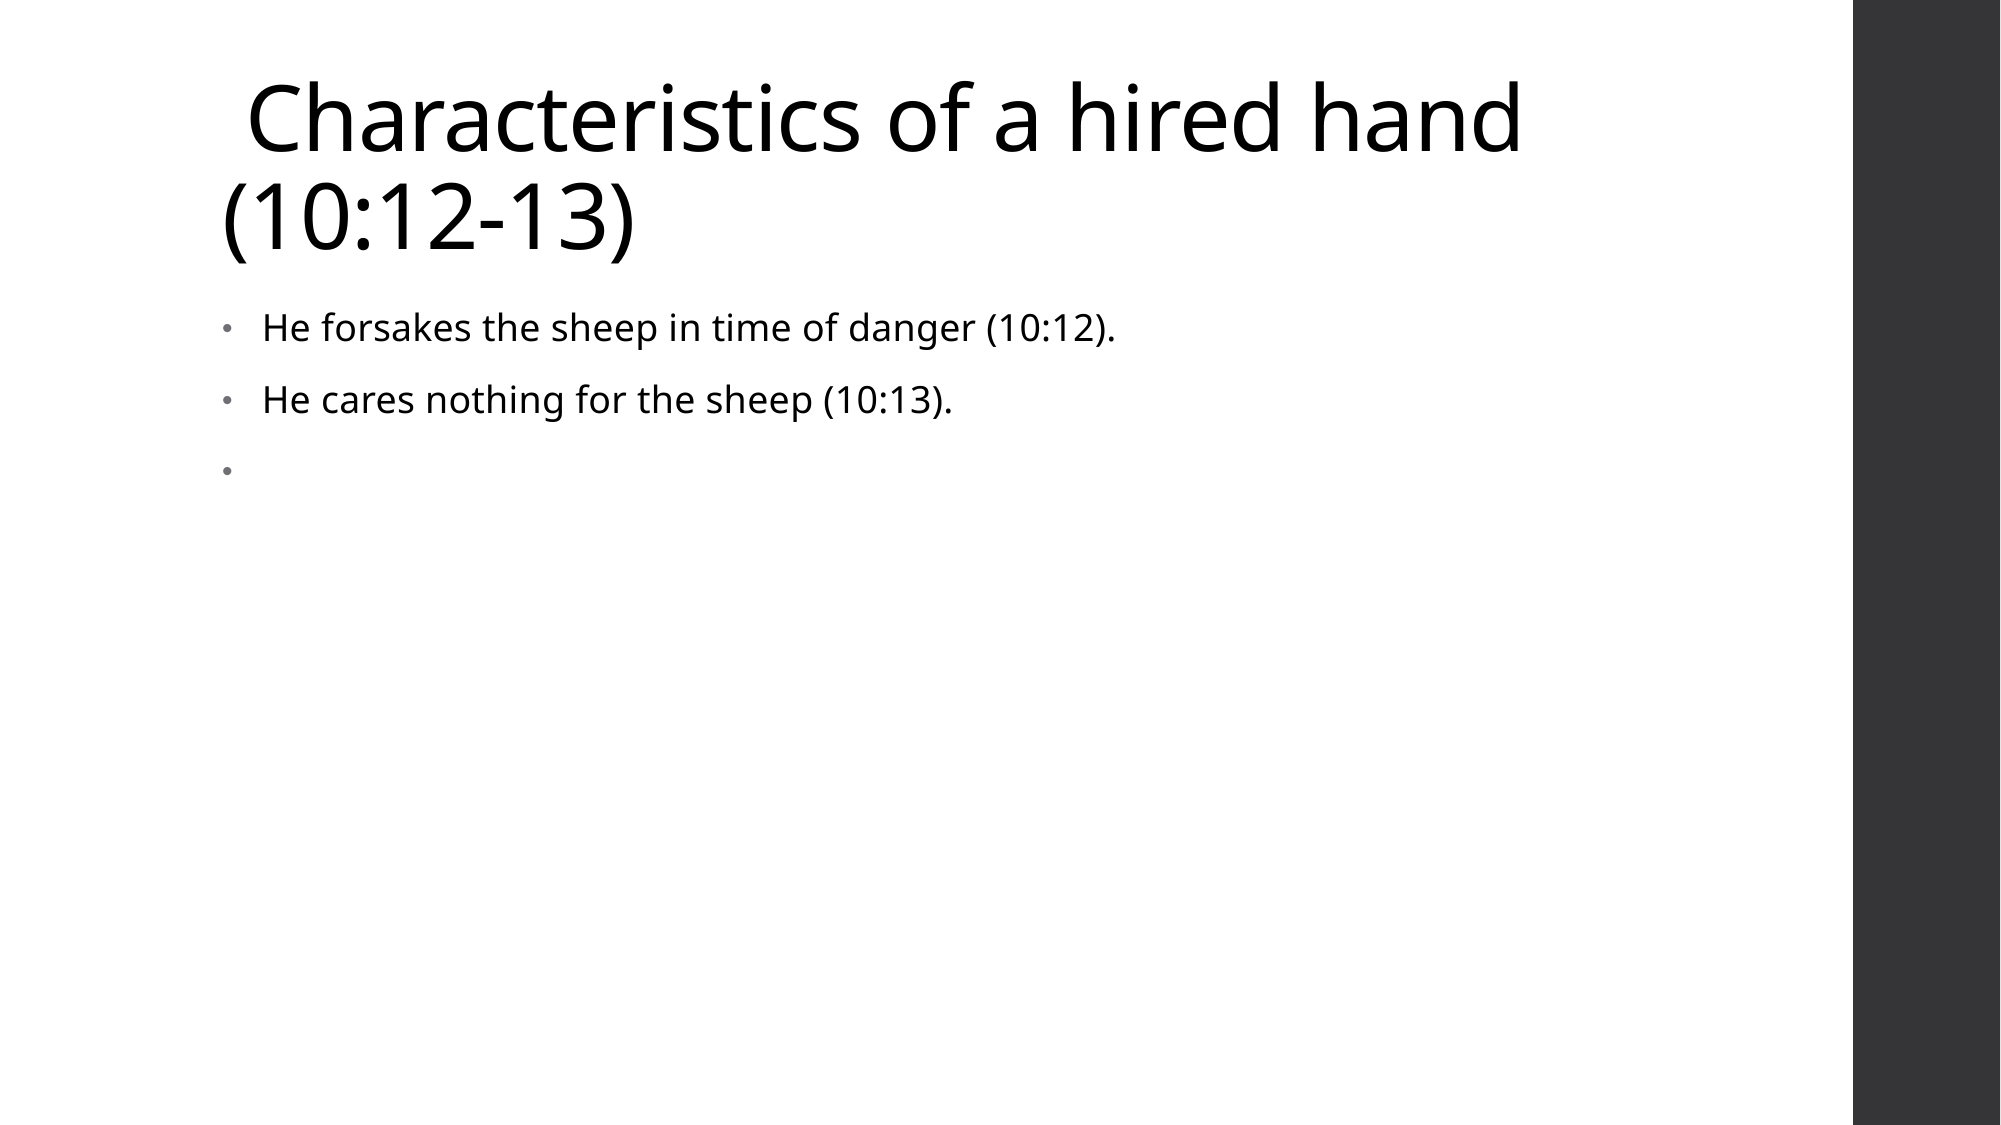

# Characteristics of a hired hand (10:12-13)
 He forsakes the sheep in time of danger (10:12).
 He cares nothing for the sheep (10:13).